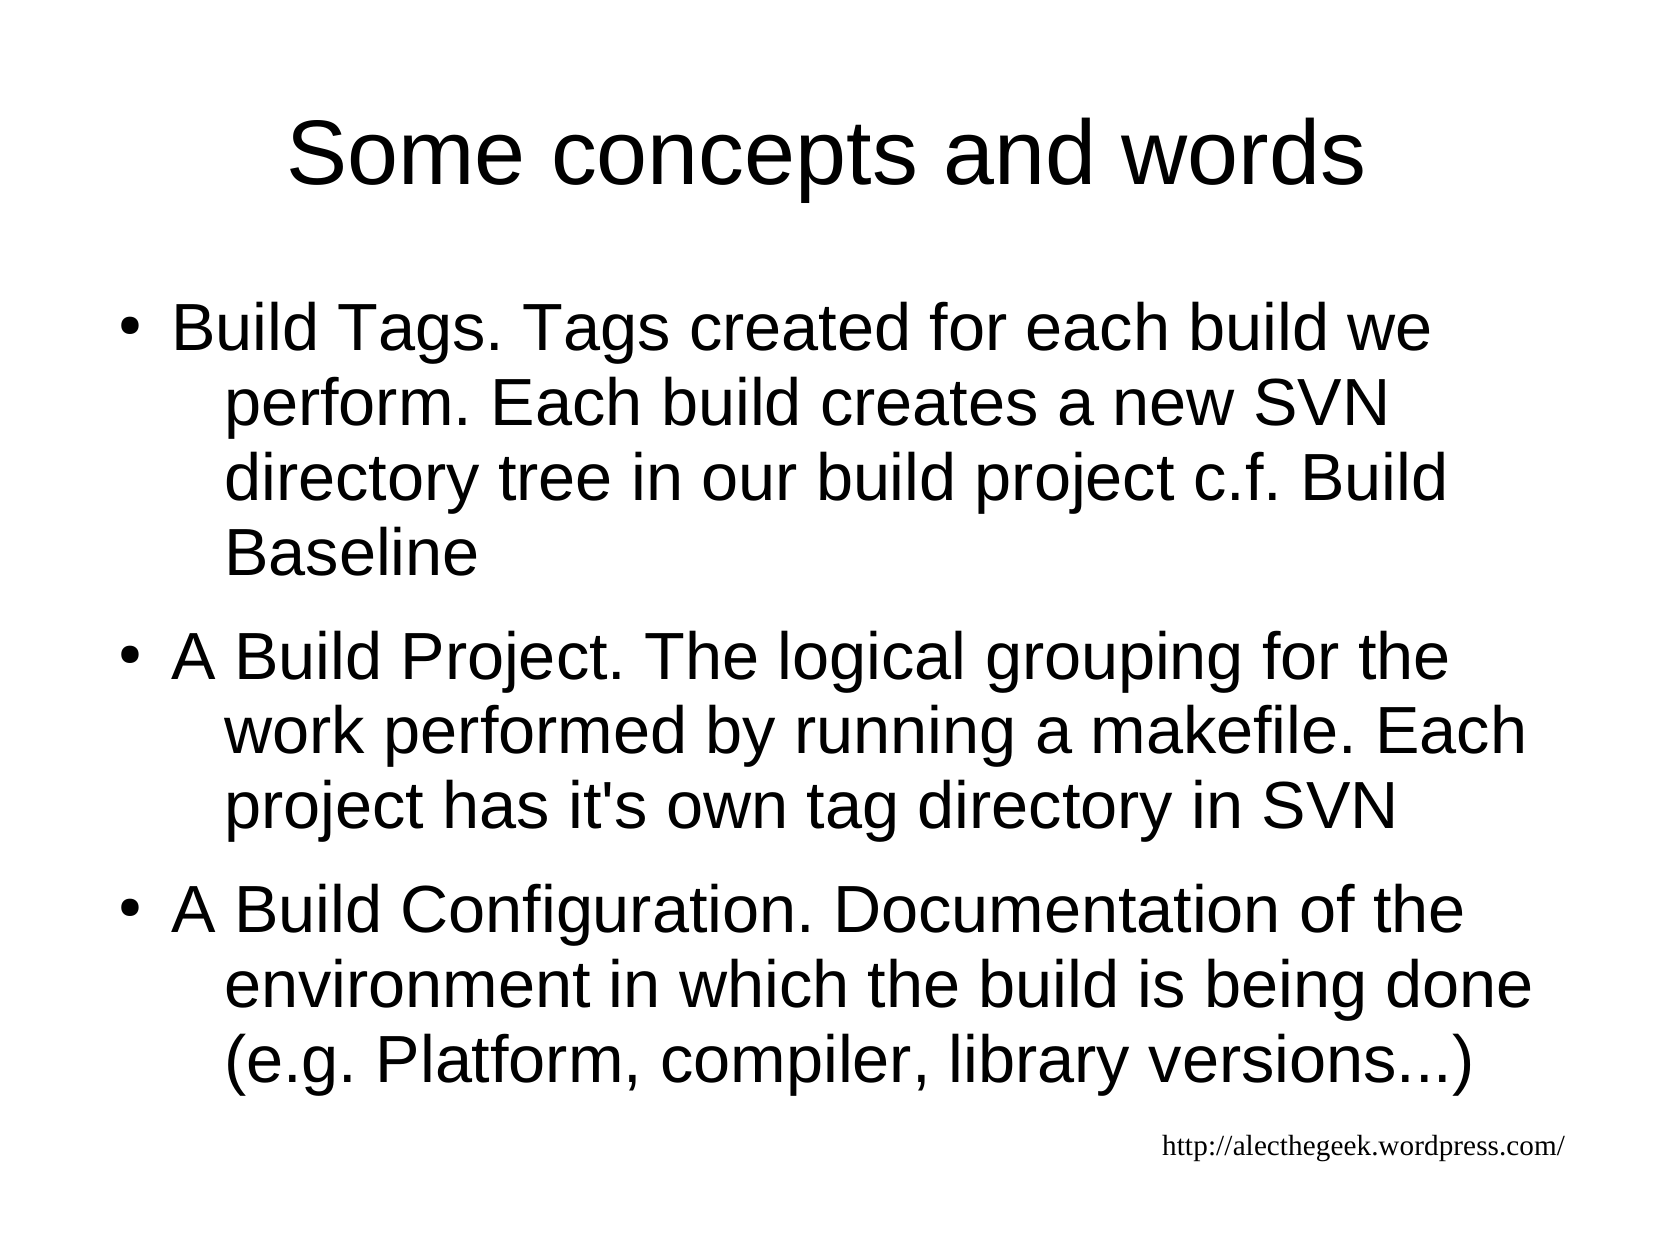

# Some concepts and words
Build Tags. Tags created for each build we perform. Each build creates a new SVN directory tree in our build project c.f. Build Baseline
A Build Project. The logical grouping for the work performed by running a makefile. Each project has it's own tag directory in SVN
A Build Configuration. Documentation of the environment in which the build is being done (e.g. Platform, compiler, library versions...)
http://alecthegeek.wordpress.com/